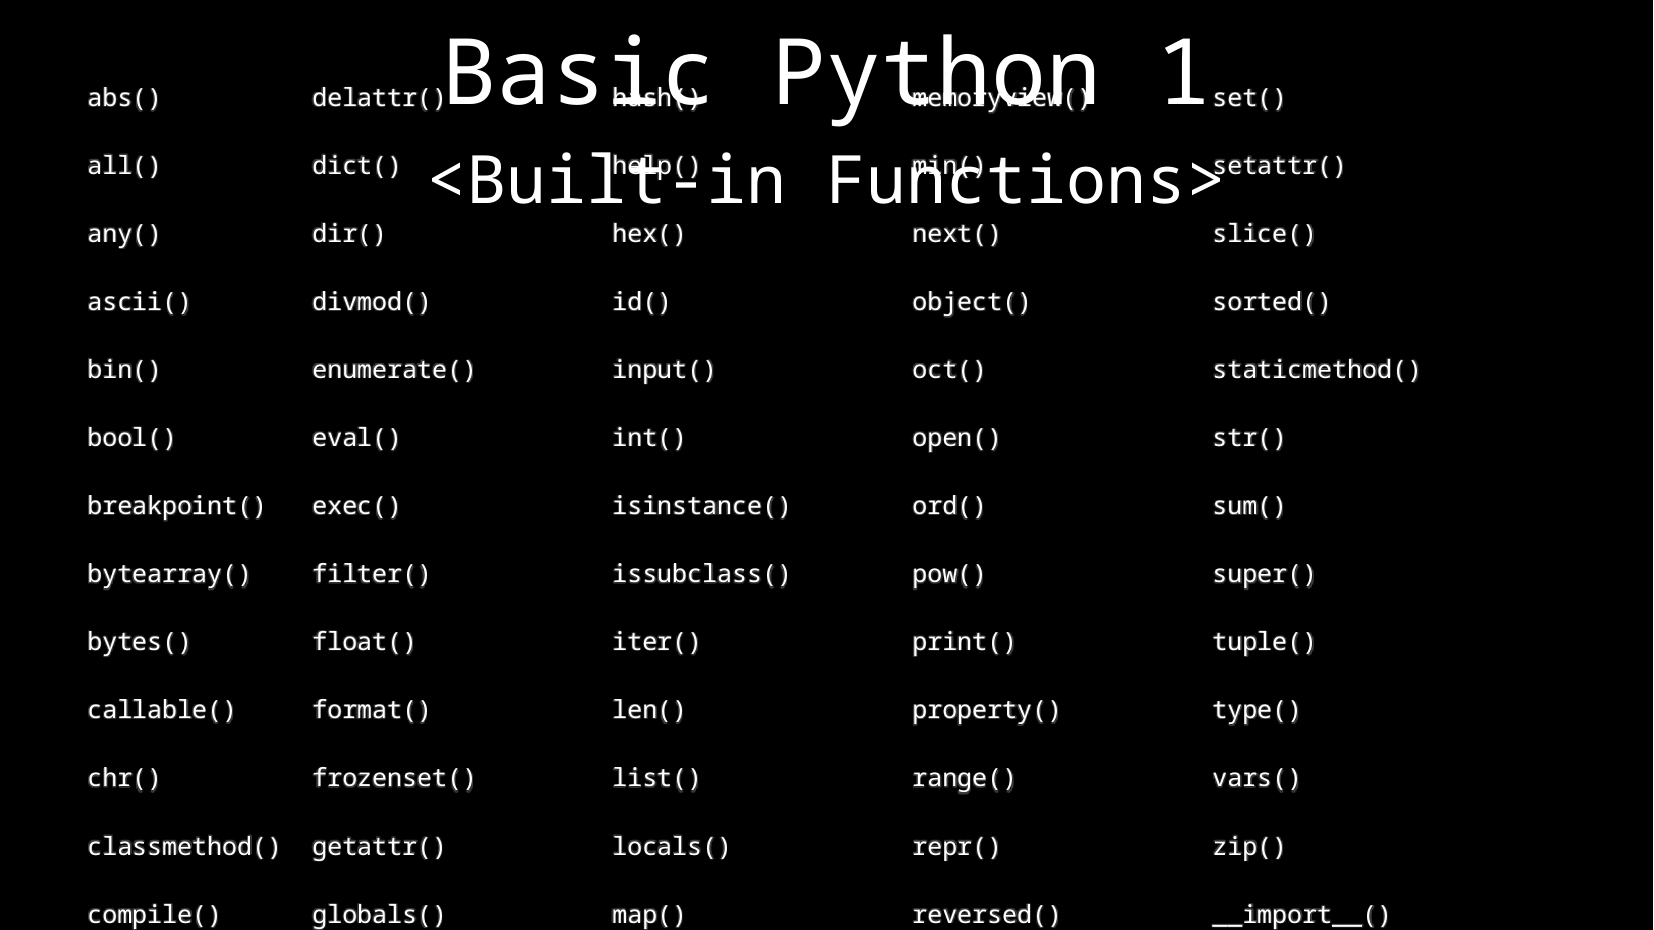

Basic Python 1
<Built-in Functions>
# abs() 		delattr() 		hash() 			memoryview() 		set()
all() 		dict() 			help() 			min() 			setattr()
any() 		dir() 			hex() 			next() 			slice()
ascii() 		divmod() 			id() 			object() 			sorted()
bin() 		enumerate() 		input() 			oct() 			staticmethod()
bool() 		eval() 			int() 			open() 			str()
breakpoint() 	exec() 			isinstance() 		ord() 			sum()
bytearray() 	filter() 			issubclass() 		pow() 			super()
bytes() 		float() 			iter() 			print() 			tuple()
callable() 	format() 			len() 			property() 		type()
chr() 		frozenset() 		list() 			range() 			vars()
classmethod() 	getattr() 		locals() 			repr() 			zip()
compile() 	globals() 		map() 			reversed() 		__import__()
complex() 	hasattr() 		max() 			round()